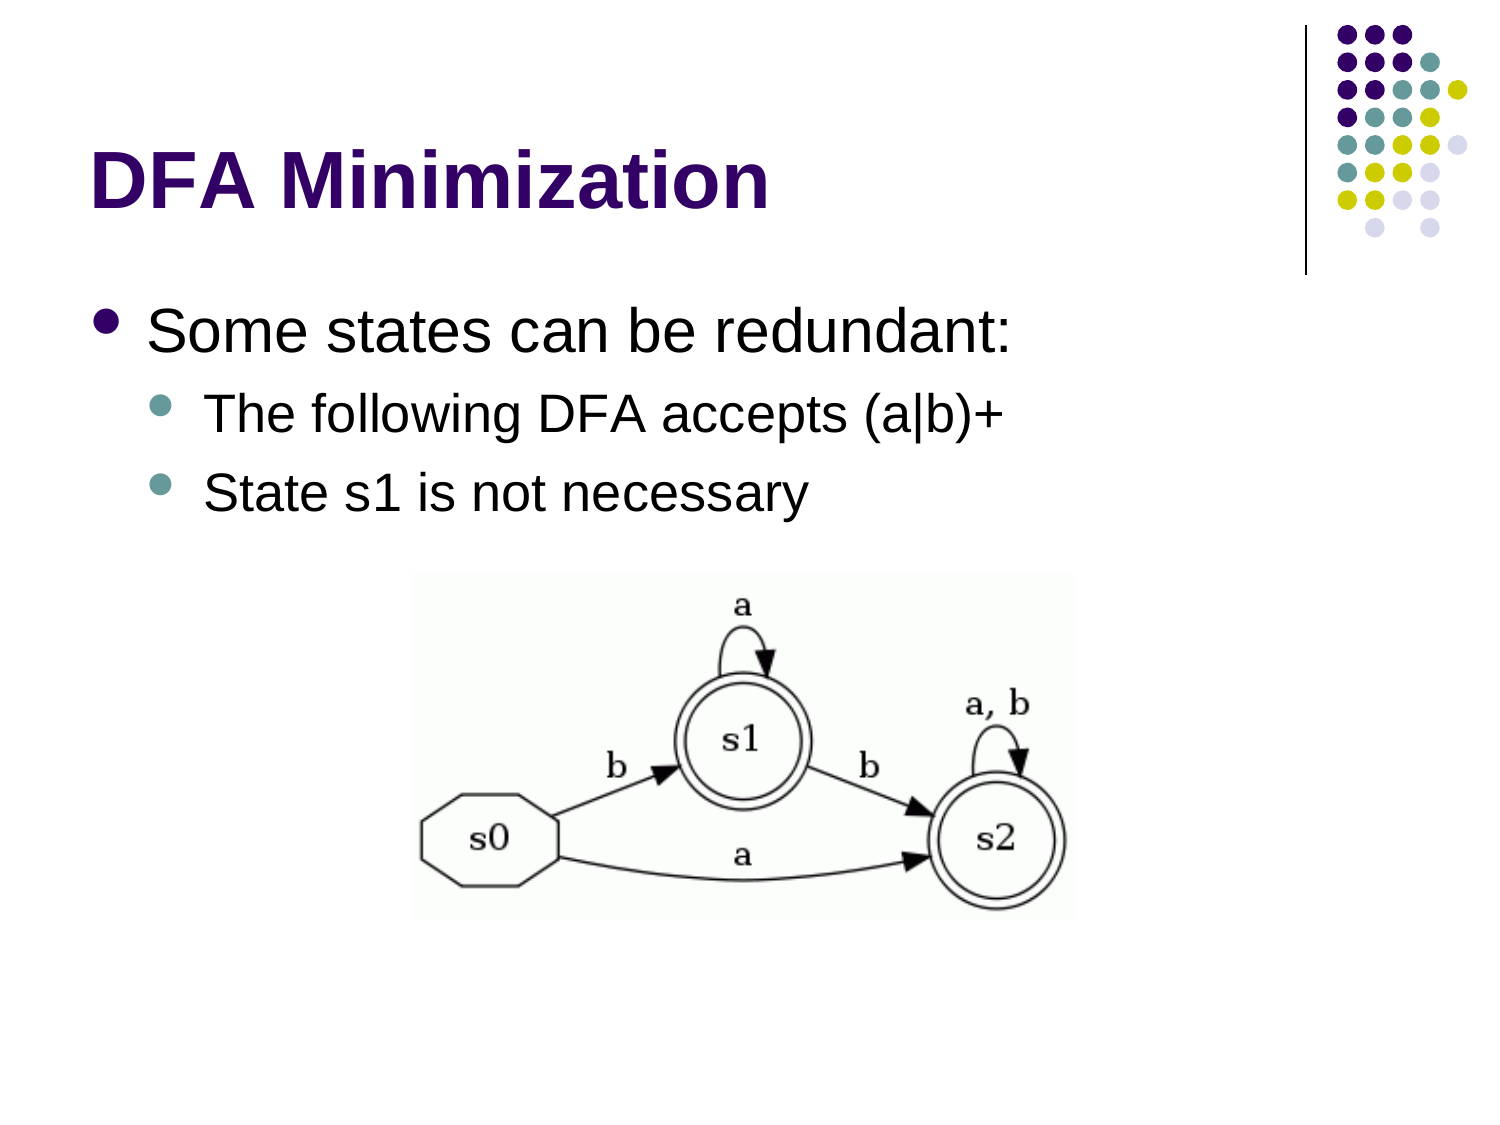

# DFA Minimization
Some states can be redundant:
The following DFA accepts (a|b)+
State s1 is not necessary